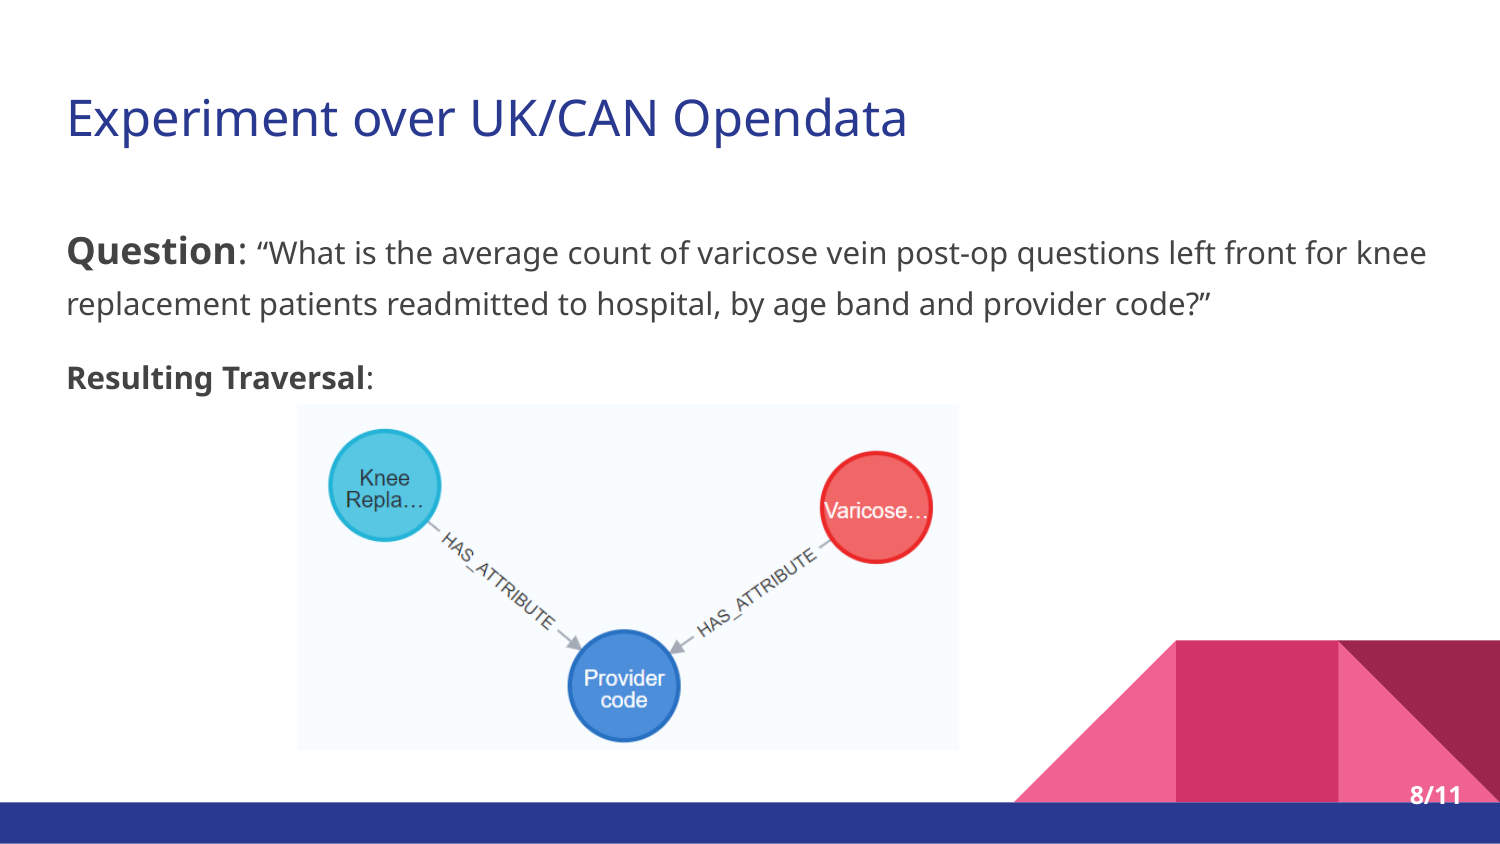

# Experiment over UK/CAN Opendata
Question: “What is the average count of varicose vein post-op questions left front for knee replacement patients readmitted to hospital, by age band and provider code?”
Resulting Traversal:
8/11